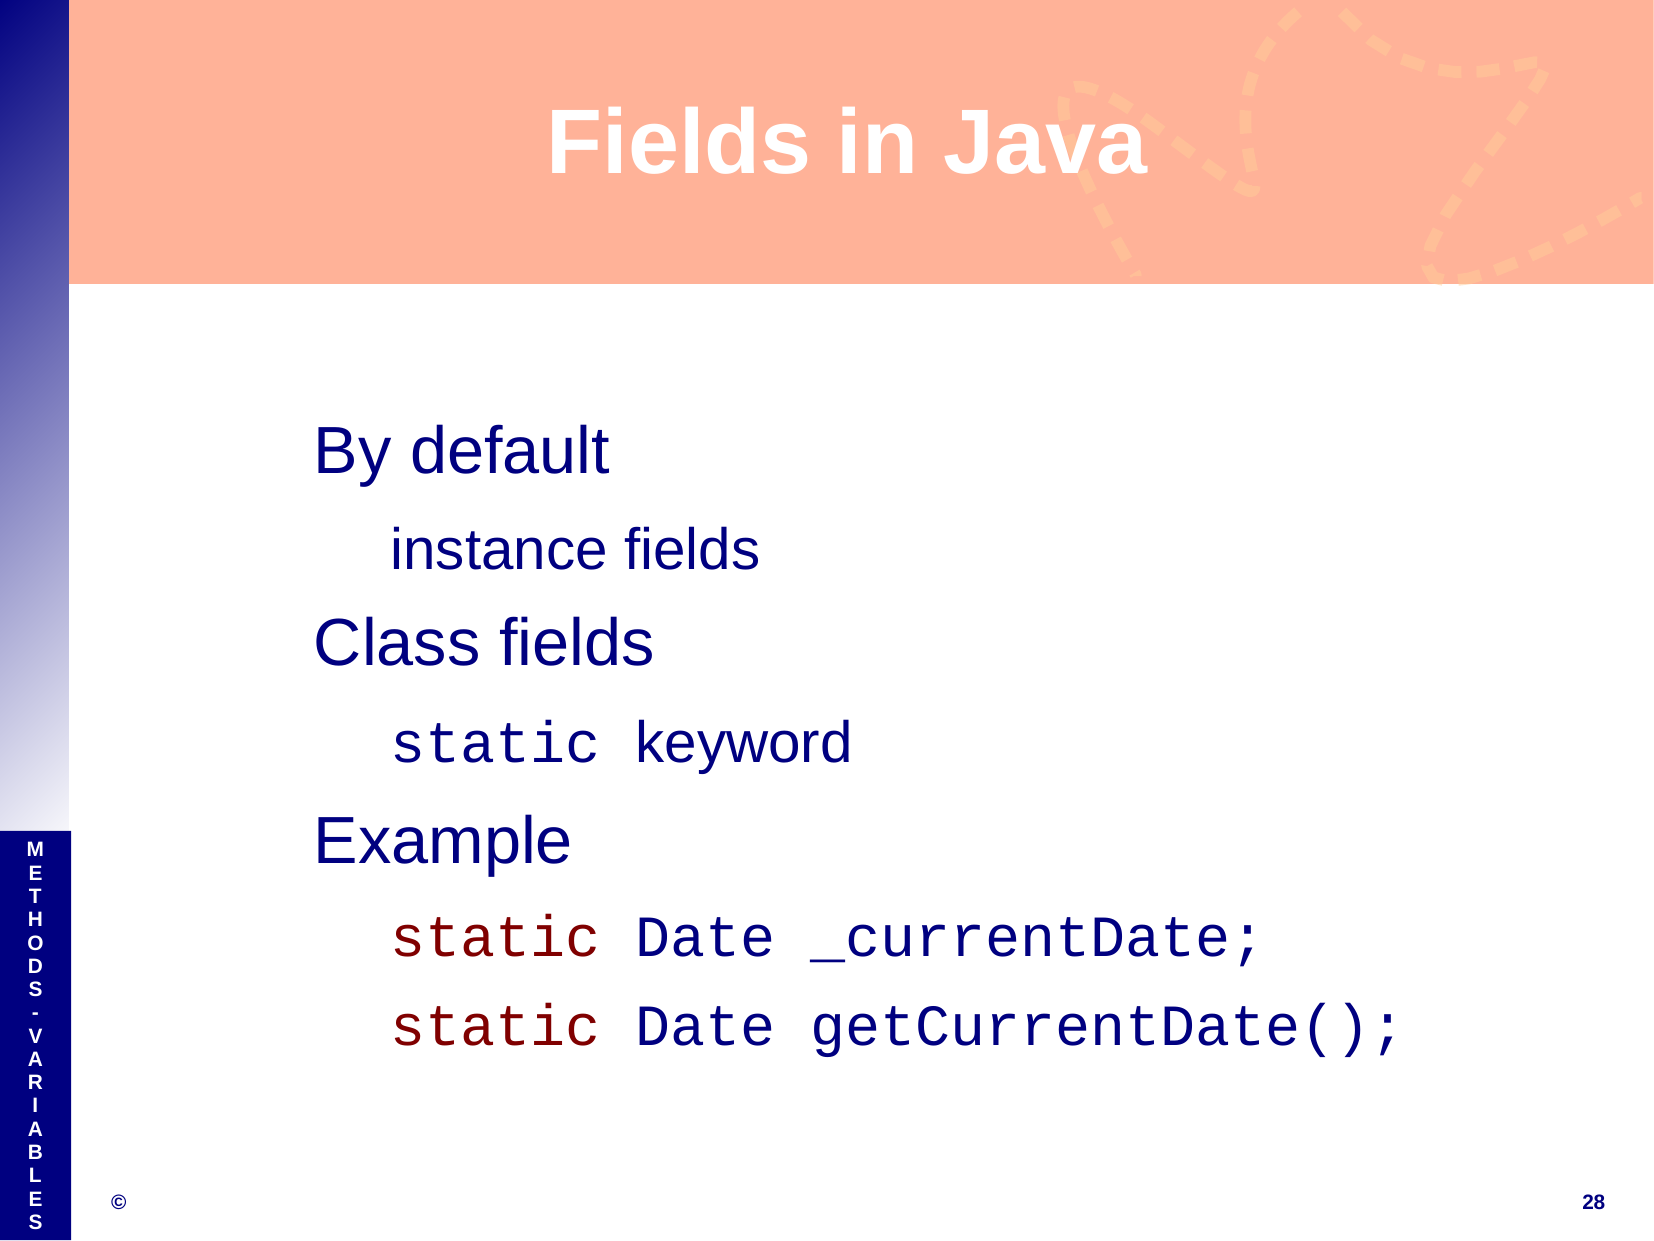

# Fields in Java
By default
instance fields
Class fields
static keyword
Example
static Date _currentDate;
static Date getCurrentDate();
M
E
T
H
O
D
S
-
V
A
R
I
A
B
L
E
S